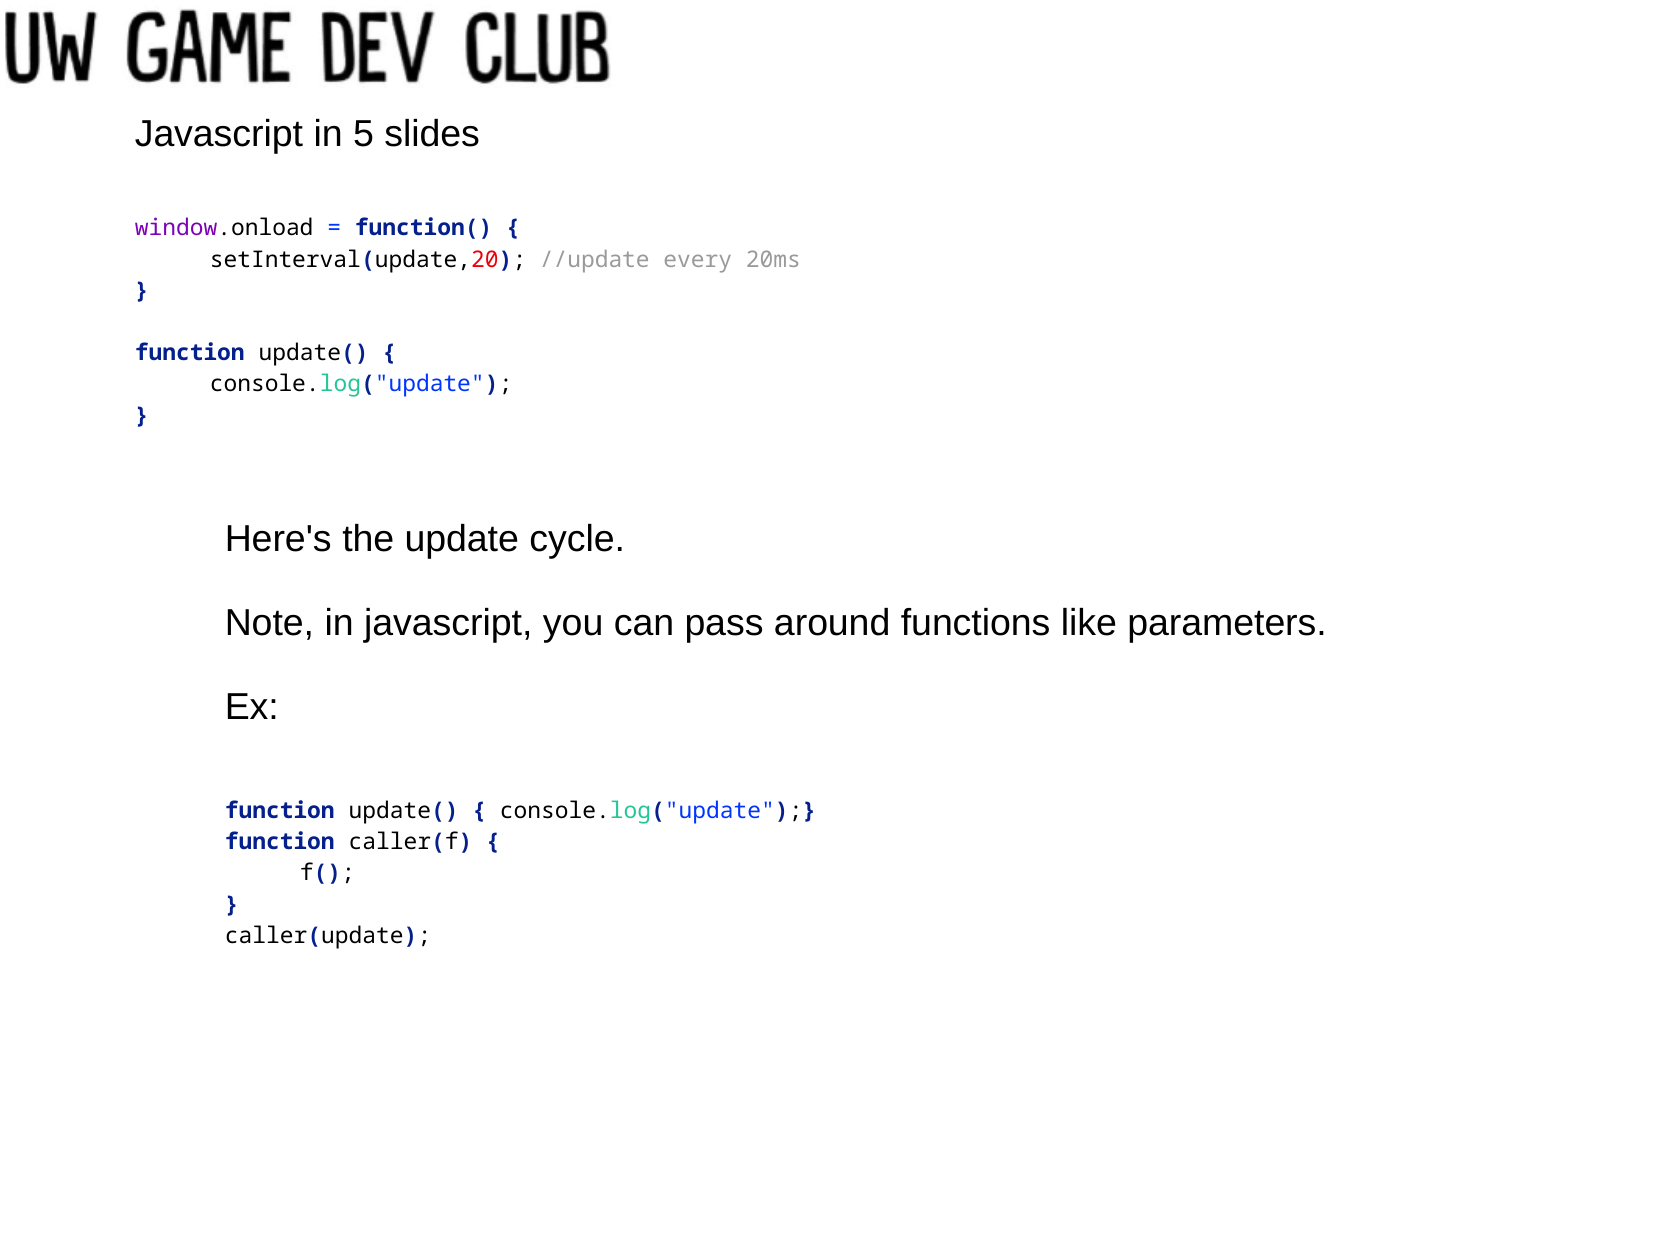

Javascript in 5 slides
window.onload = function() {
	setInterval(update,20); //update every 20ms
}
function update() {
	console.log("update");
}
Here's the update cycle.
Note, in javascript, you can pass around functions like parameters.
Ex:
function update() { console.log("update");}
function caller(f) {
	f();
}
caller(update);